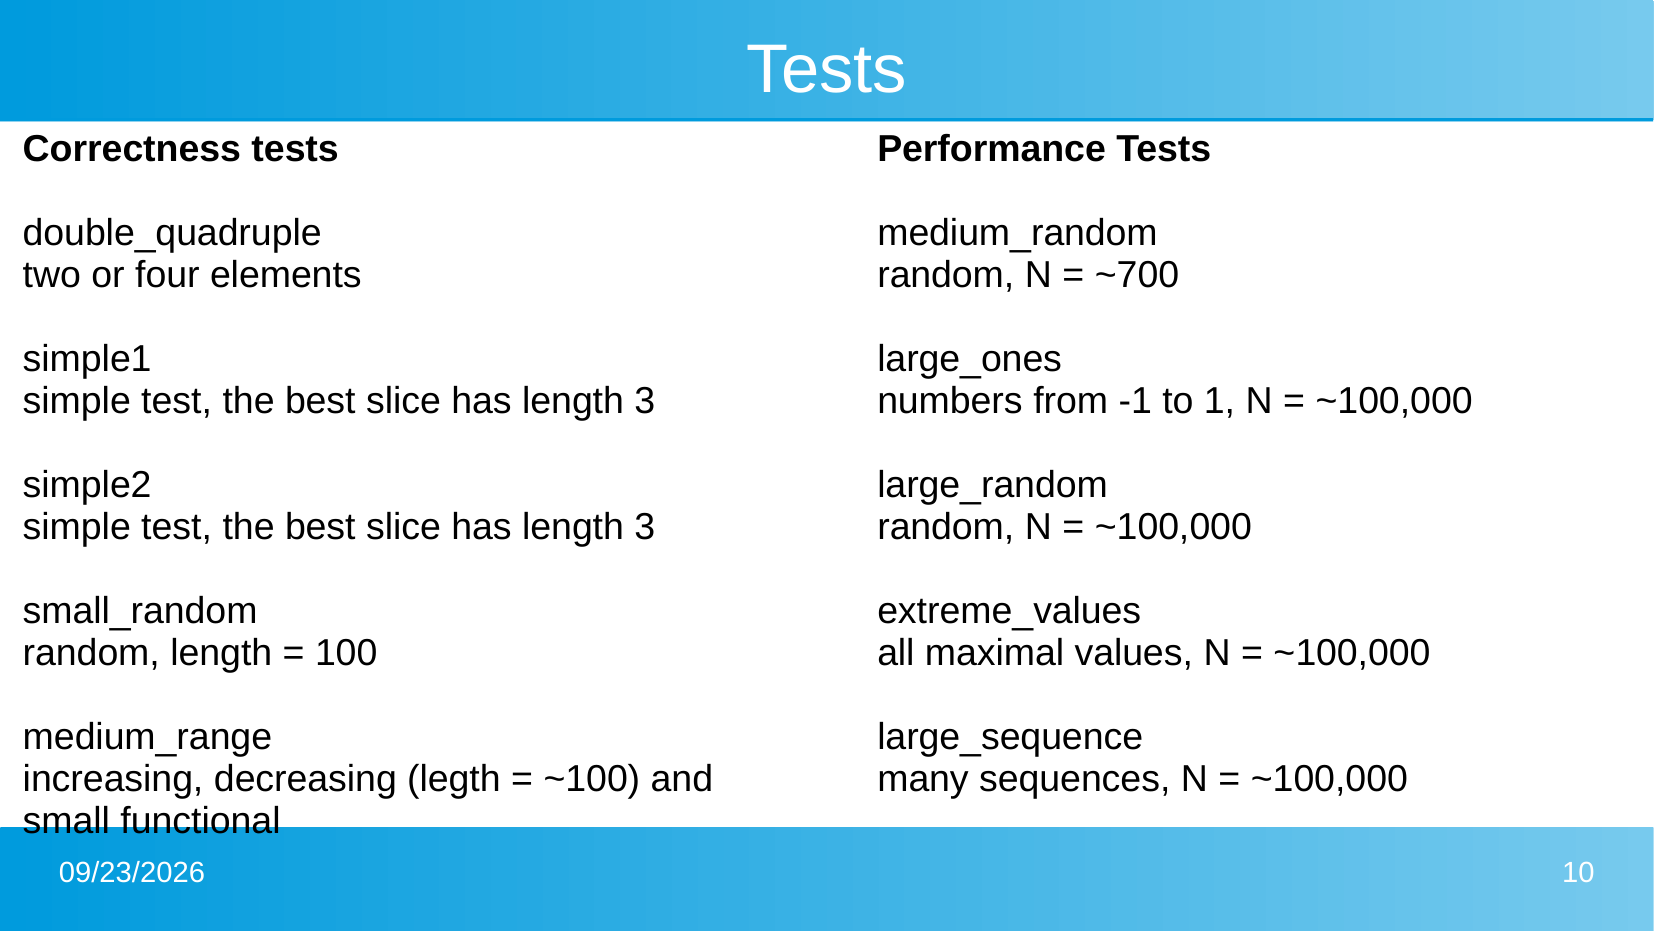

# Tests
Correctness tests
double_quadruple
two or four elements
simple1
simple test, the best slice has length 3
simple2
simple test, the best slice has length 3
small_random
random, length = 100
medium_range
increasing, decreasing (legth = ~100) and small functional
Performance Tests
medium_random
random, N = ~700
large_ones
numbers from -1 to 1, N = ~100,000
large_random
random, N = ~100,000
extreme_values
all maximal values, N = ~100,000
large_sequence
many sequences, N = ~100,000
10